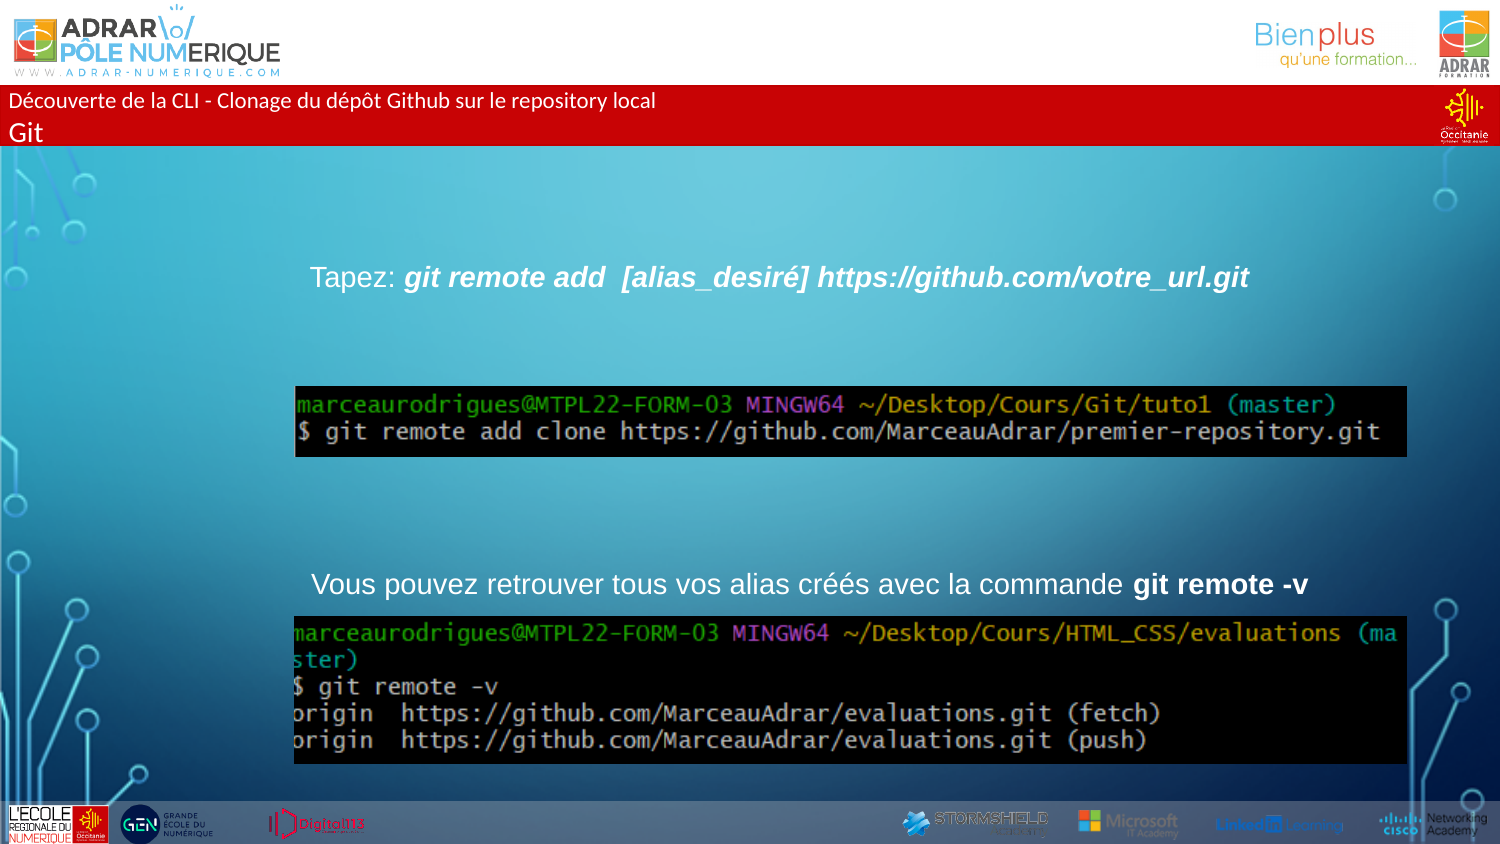

Découverte de la CLI - Clonage du dépôt Github sur le repository local
Git
Tapez: git remote add [alias_desiré] https://github.com/votre_url.git
Vous pouvez retrouver tous vos alias créés avec la commande git remote -v